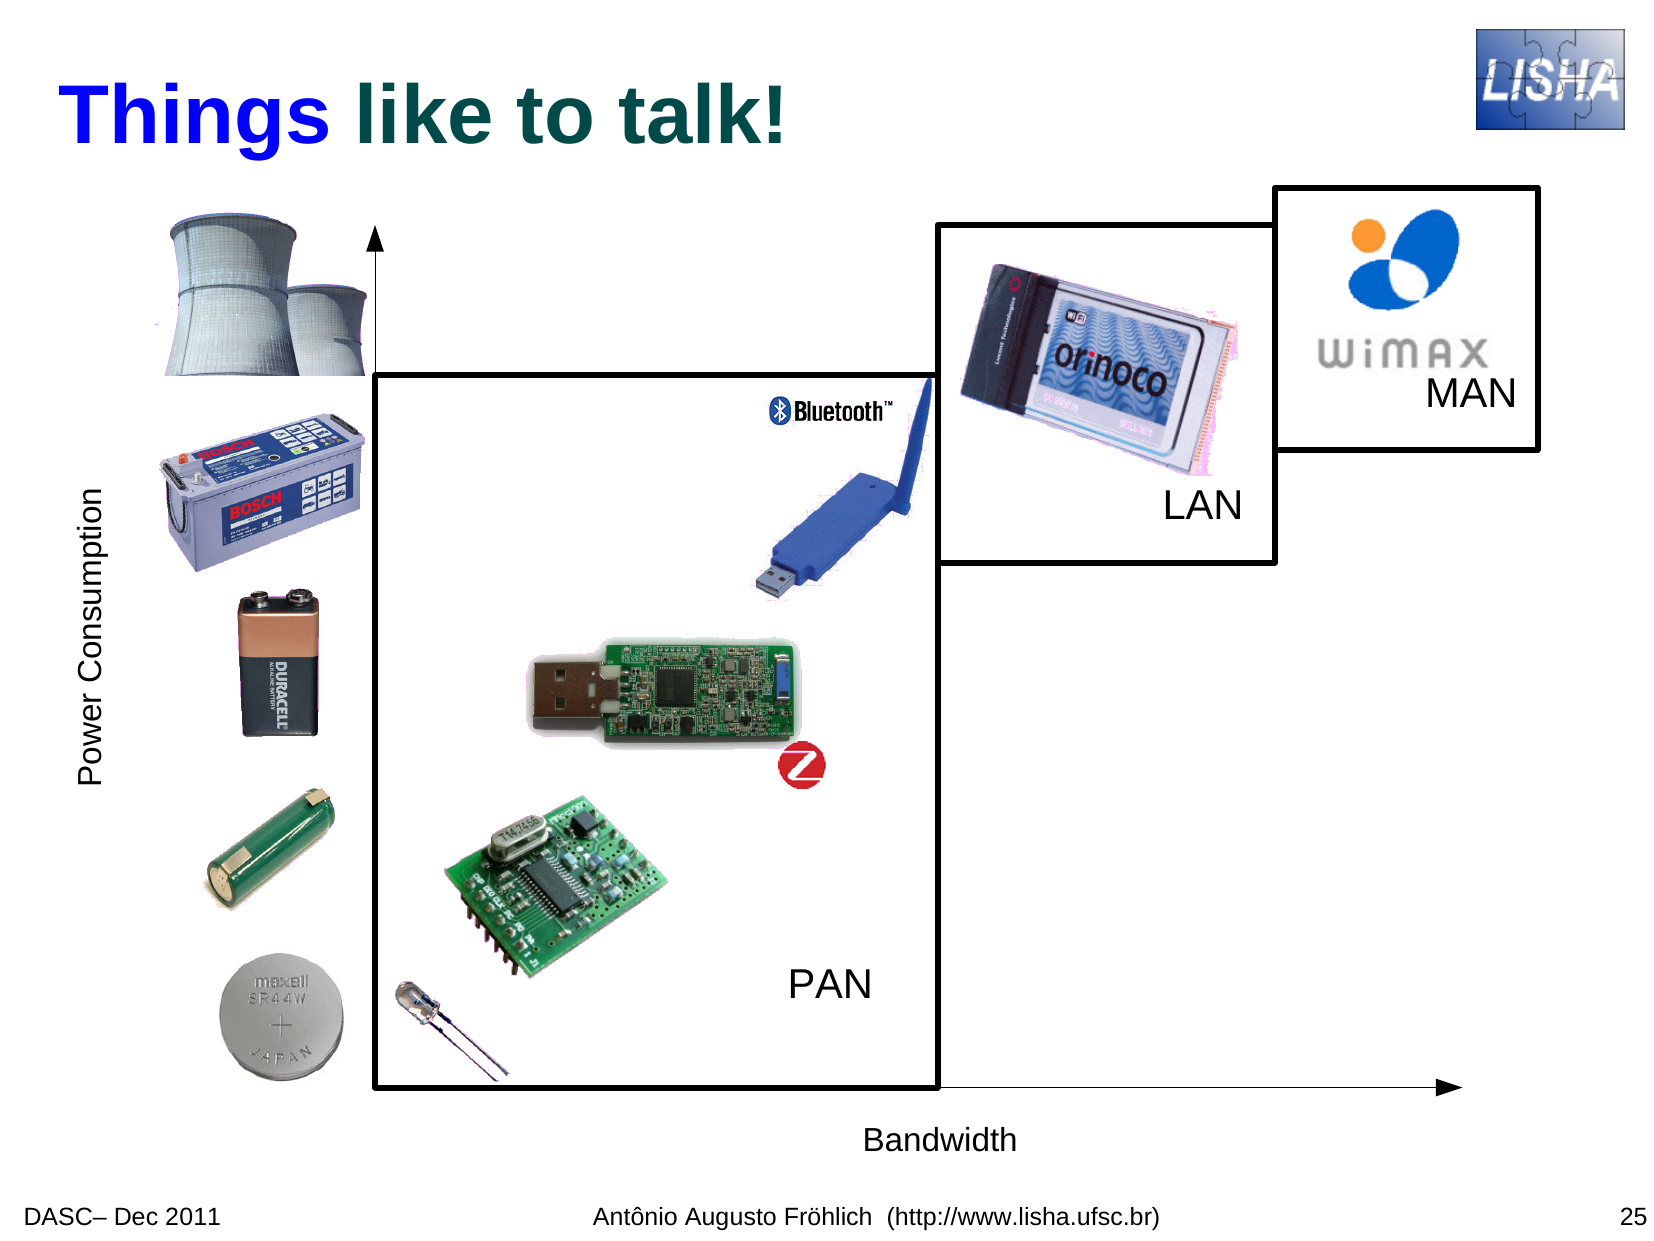

# Things like to talk!
MAN
LAN
Power Consumption
PAN
Bandwidth